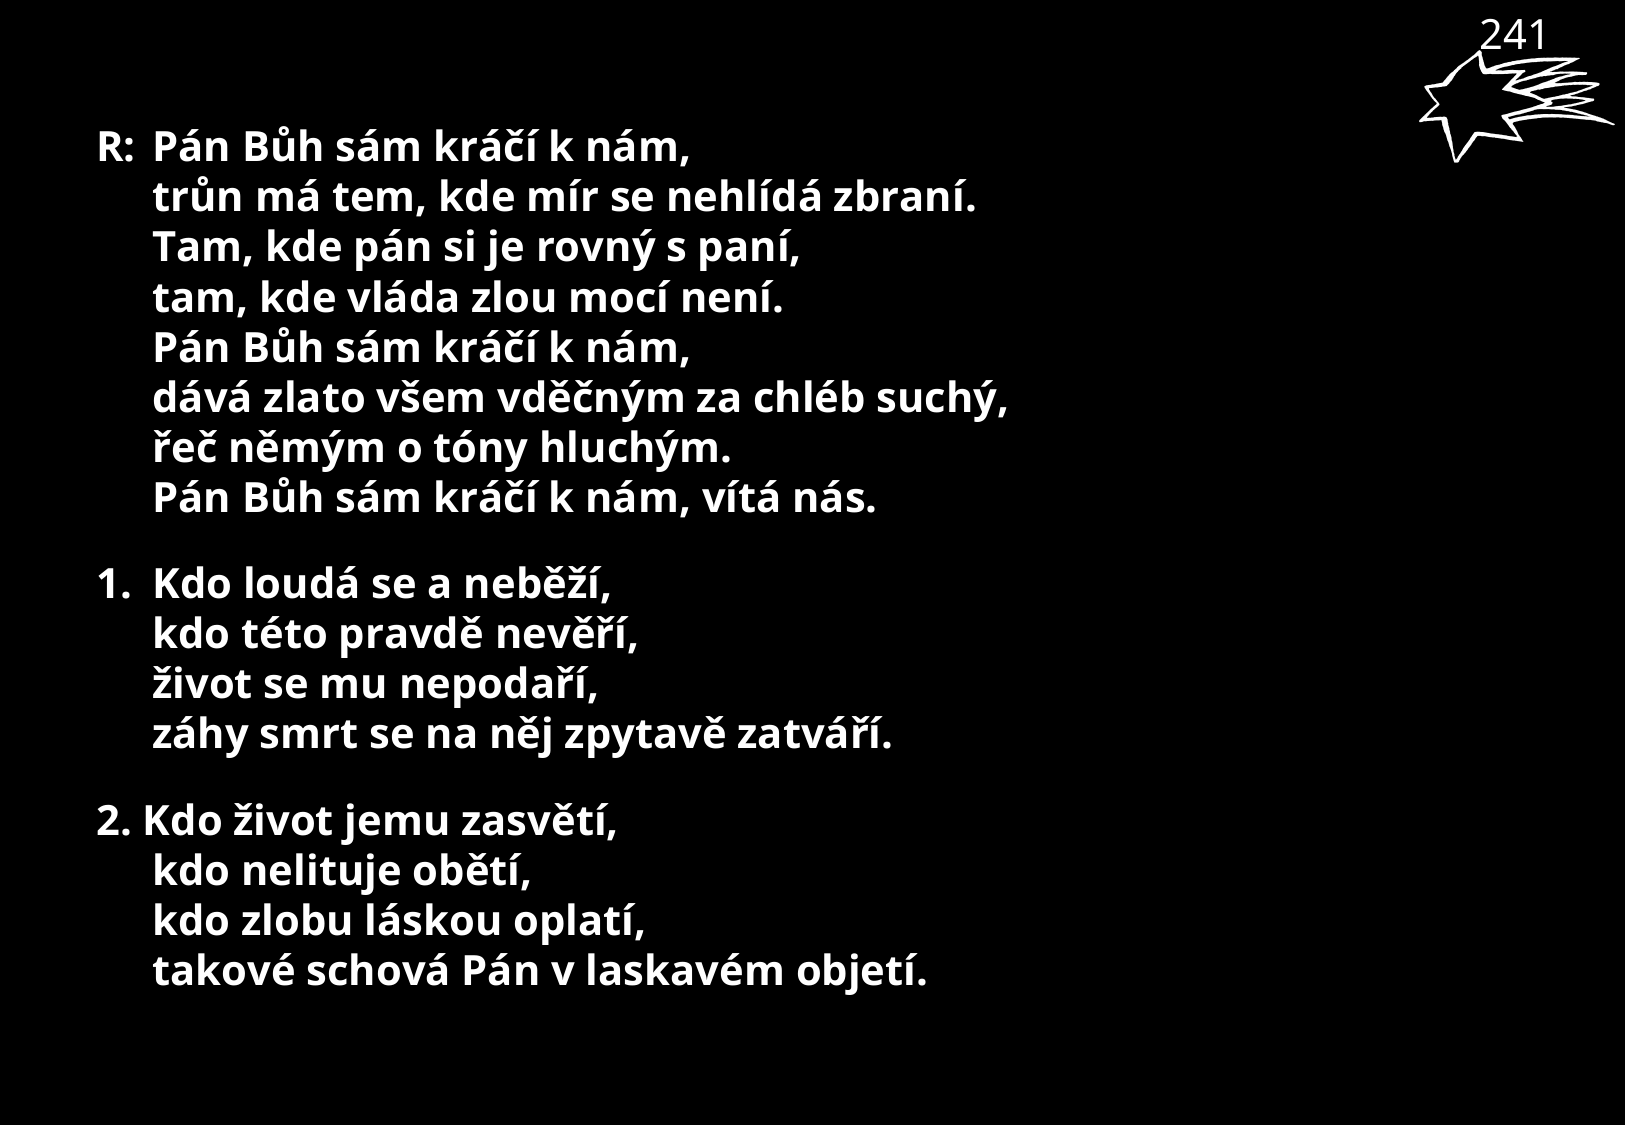

241
# R: 	Pán Bůh sám kráčí k nám, trůn má tem, kde mír se nehlídá zbraní. Tam, kde pán si je rovný s paní, tam, kde vláda zlou mocí není. Pán Bůh sám kráčí k nám, dává zlato všem vděčným za chléb suchý, řeč němým o tóny hluchým. Pán Bůh sám kráčí k nám, vítá nás.
1. 	Kdo loudá se a neběží,
kdo této pravdě nevěří,
život se mu nepodaří,
záhy smrt se na něj zpytavě zatváří.
2. Kdo život jemu zasvětí,
kdo nelituje obětí,
kdo zlobu láskou oplatí,
takové schová Pán v laskavém objetí.